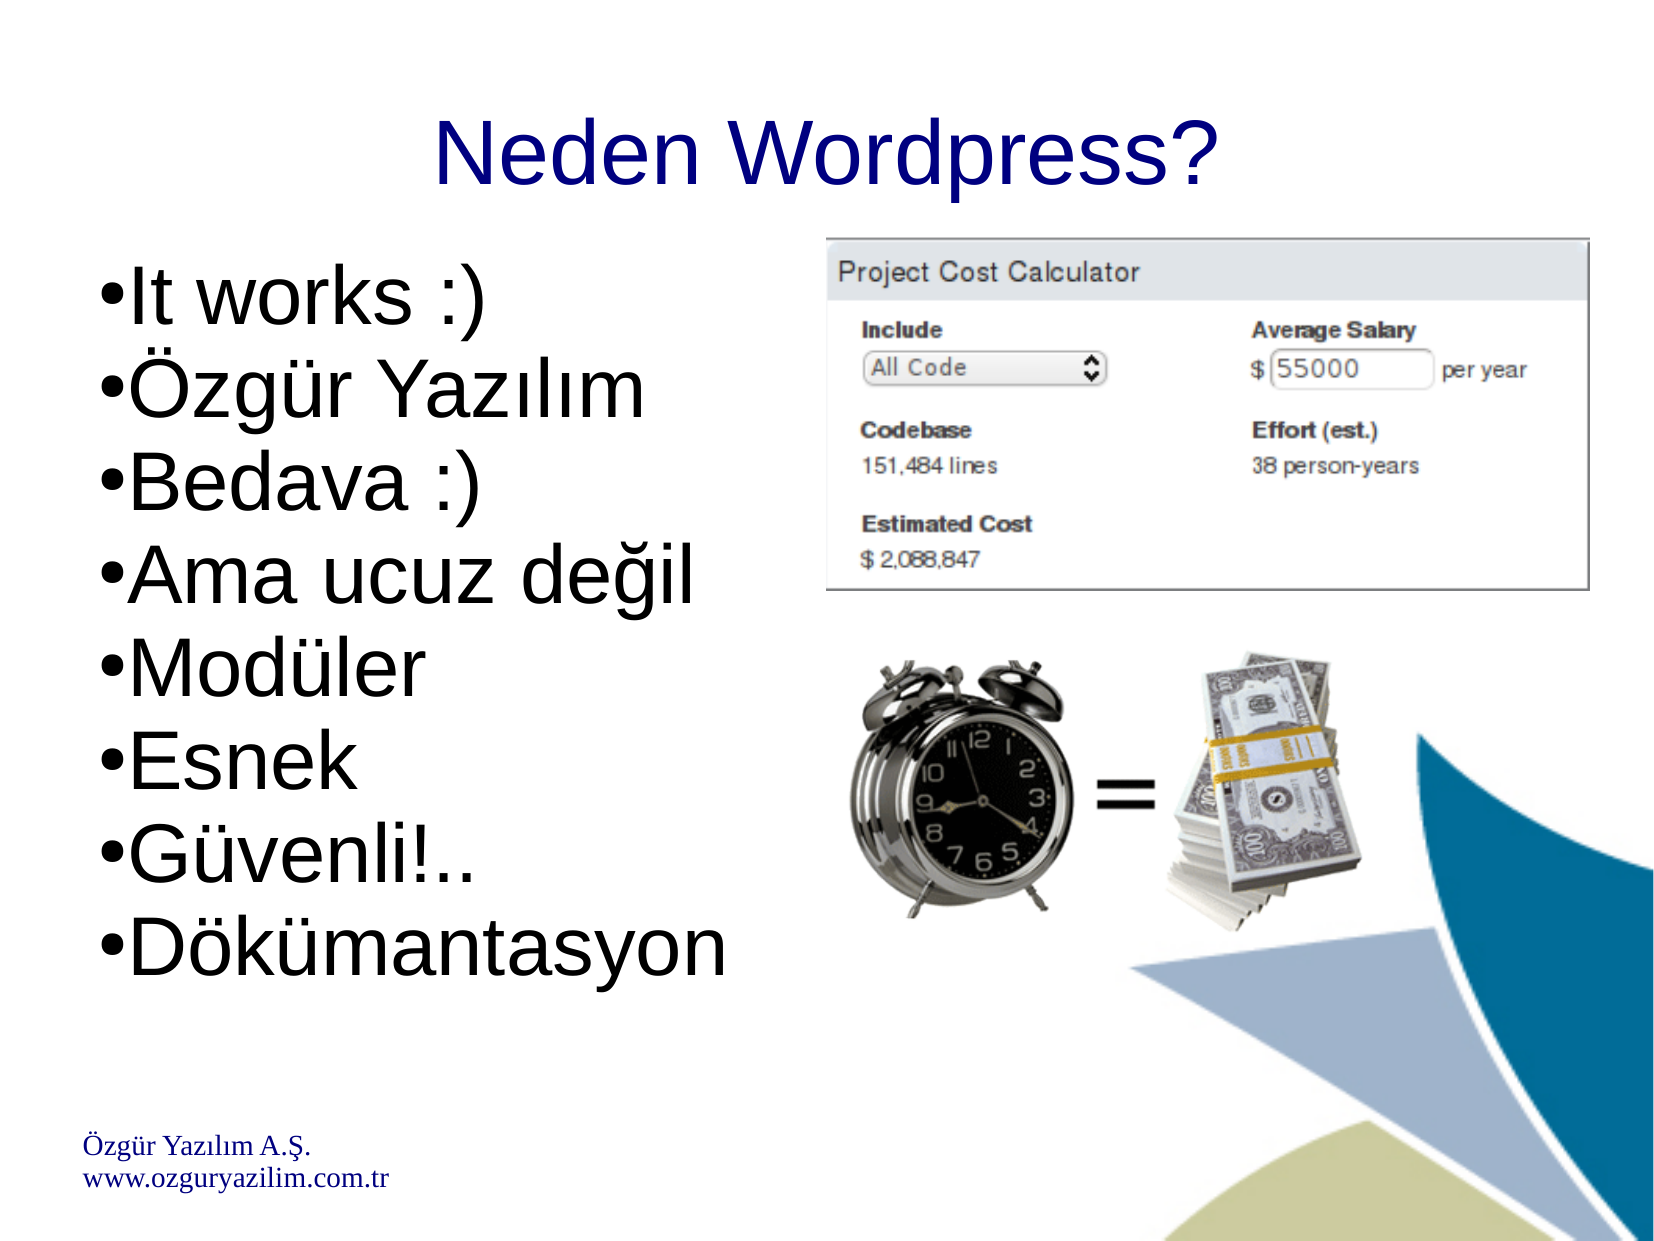

# Neden Wordpress?
It works :)
Özgür Yazılım
Bedava :)
Ama ucuz değil
Modüler
Esnek
Güvenli!..
Dökümantasyon